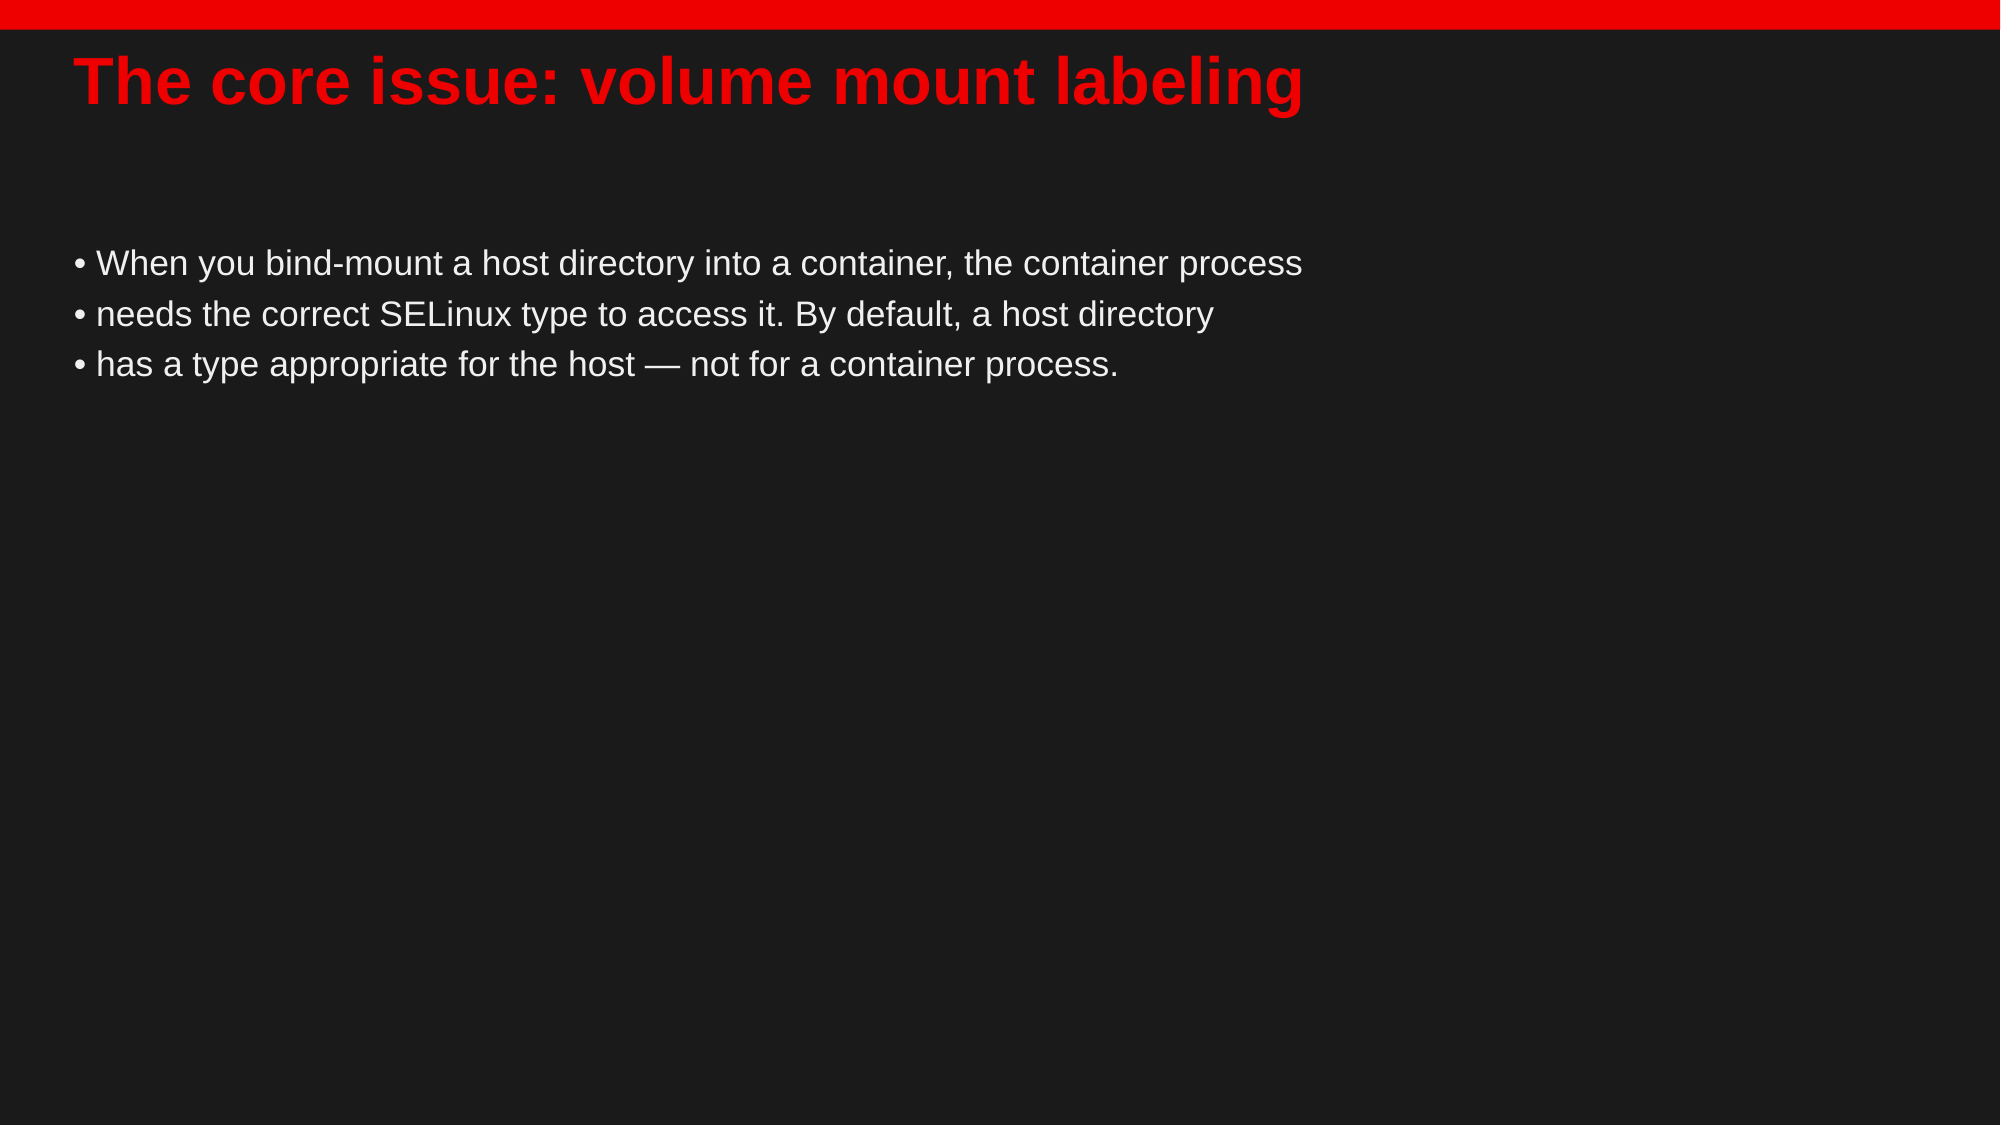

The core issue: volume mount labeling
• When you bind-mount a host directory into a container, the container process
• needs the correct SELinux type to access it. By default, a host directory
• has a type appropriate for the host — not for a container process.